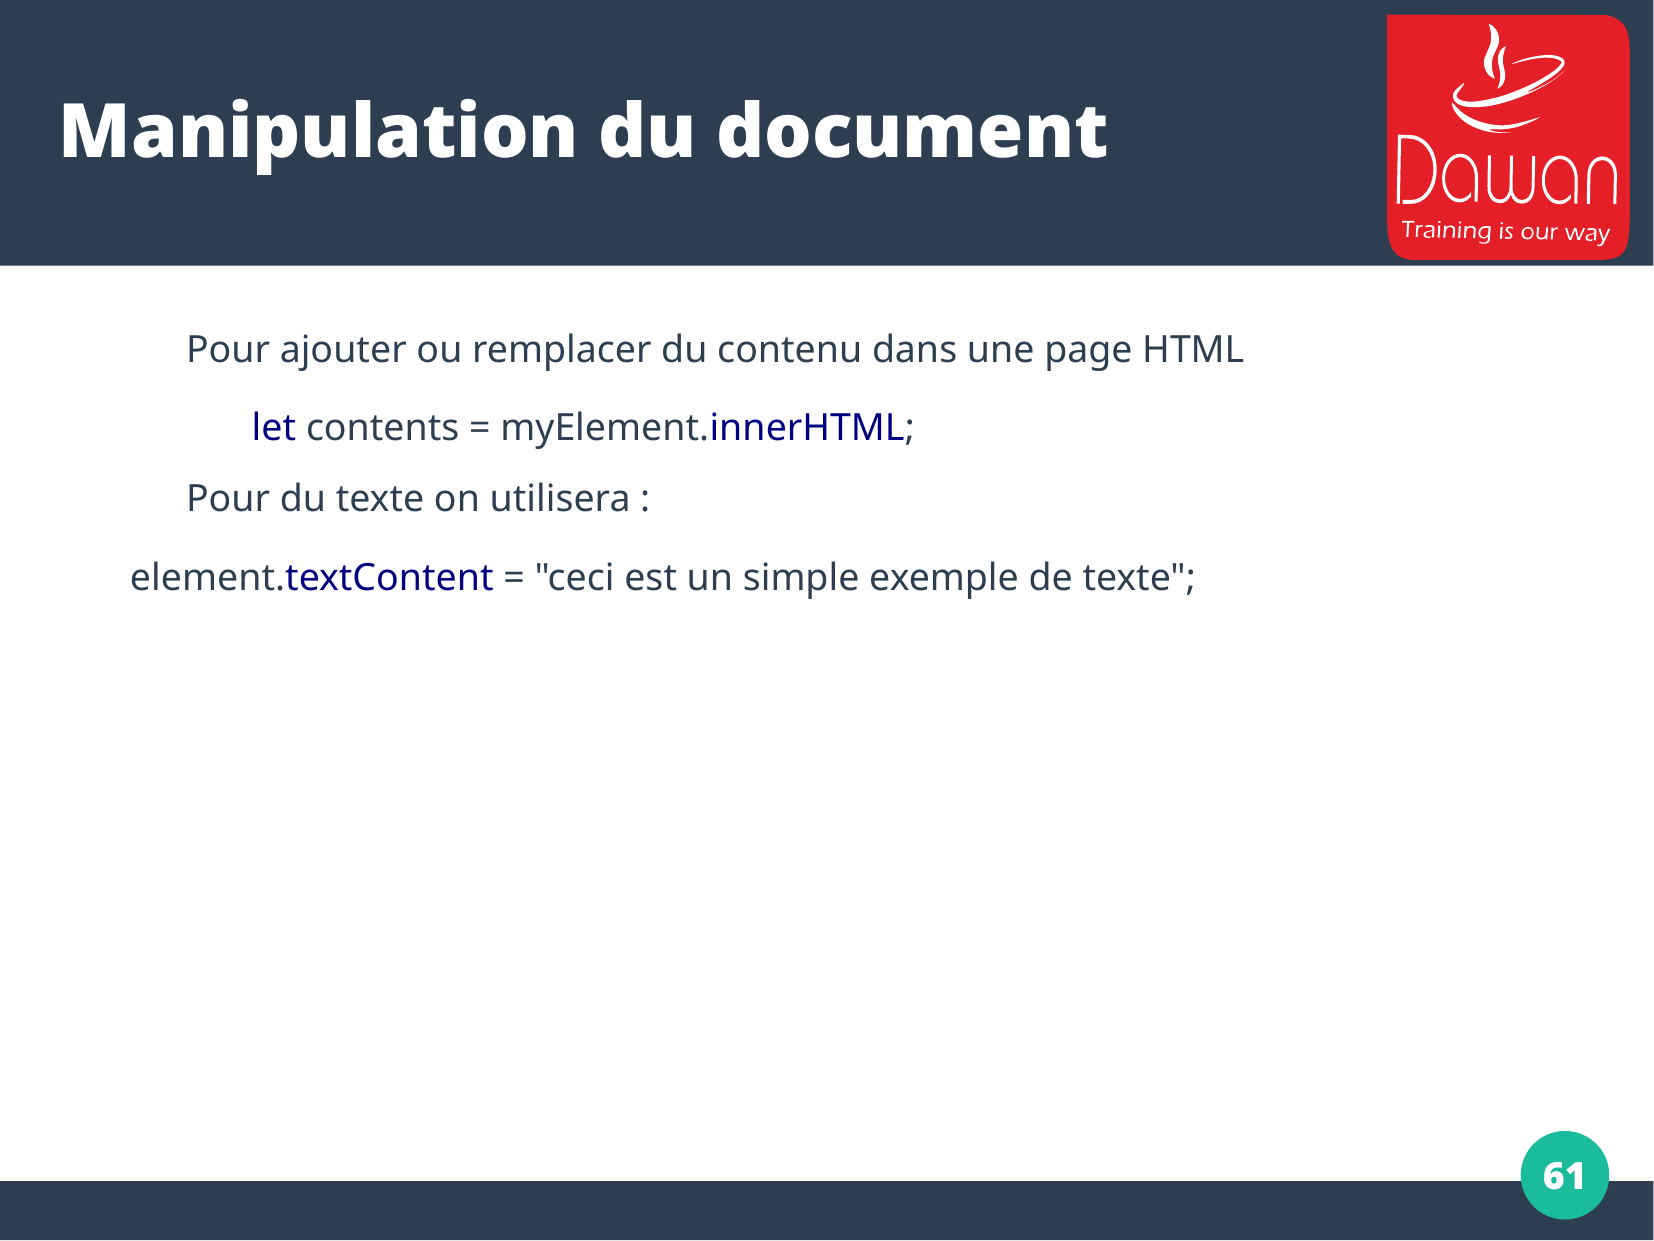

# Manipulation du document
Pour ajouter ou remplacer du contenu dans une page HTML
let contents = myElement.innerHTML;
Pour du texte on utilisera :
element.textContent = "ceci est un simple exemple de texte";
61